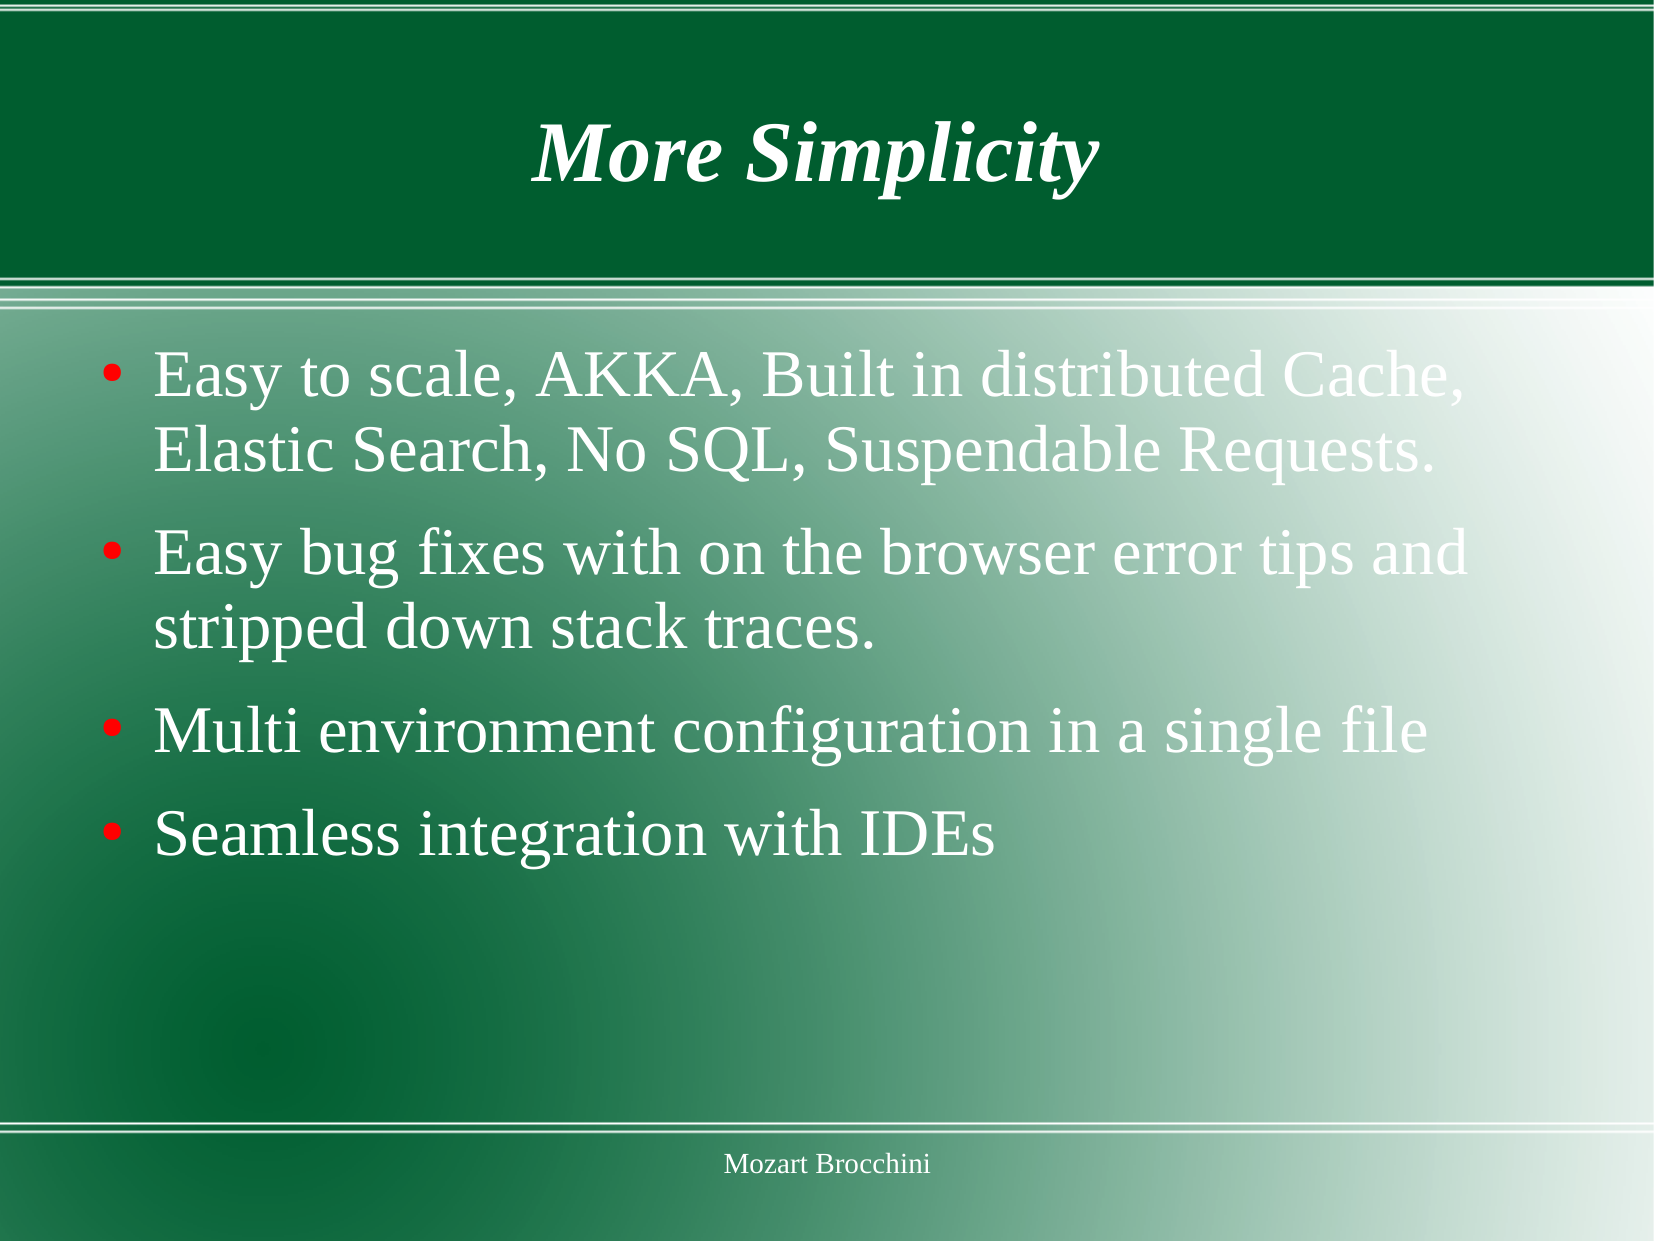

# More Simplicity
Easy to scale, AKKA, Built in distributed Cache, Elastic Search, No SQL, Suspendable Requests.
Easy bug fixes with on the browser error tips and stripped down stack traces.
Multi environment configuration in a single file
Seamless integration with IDEs